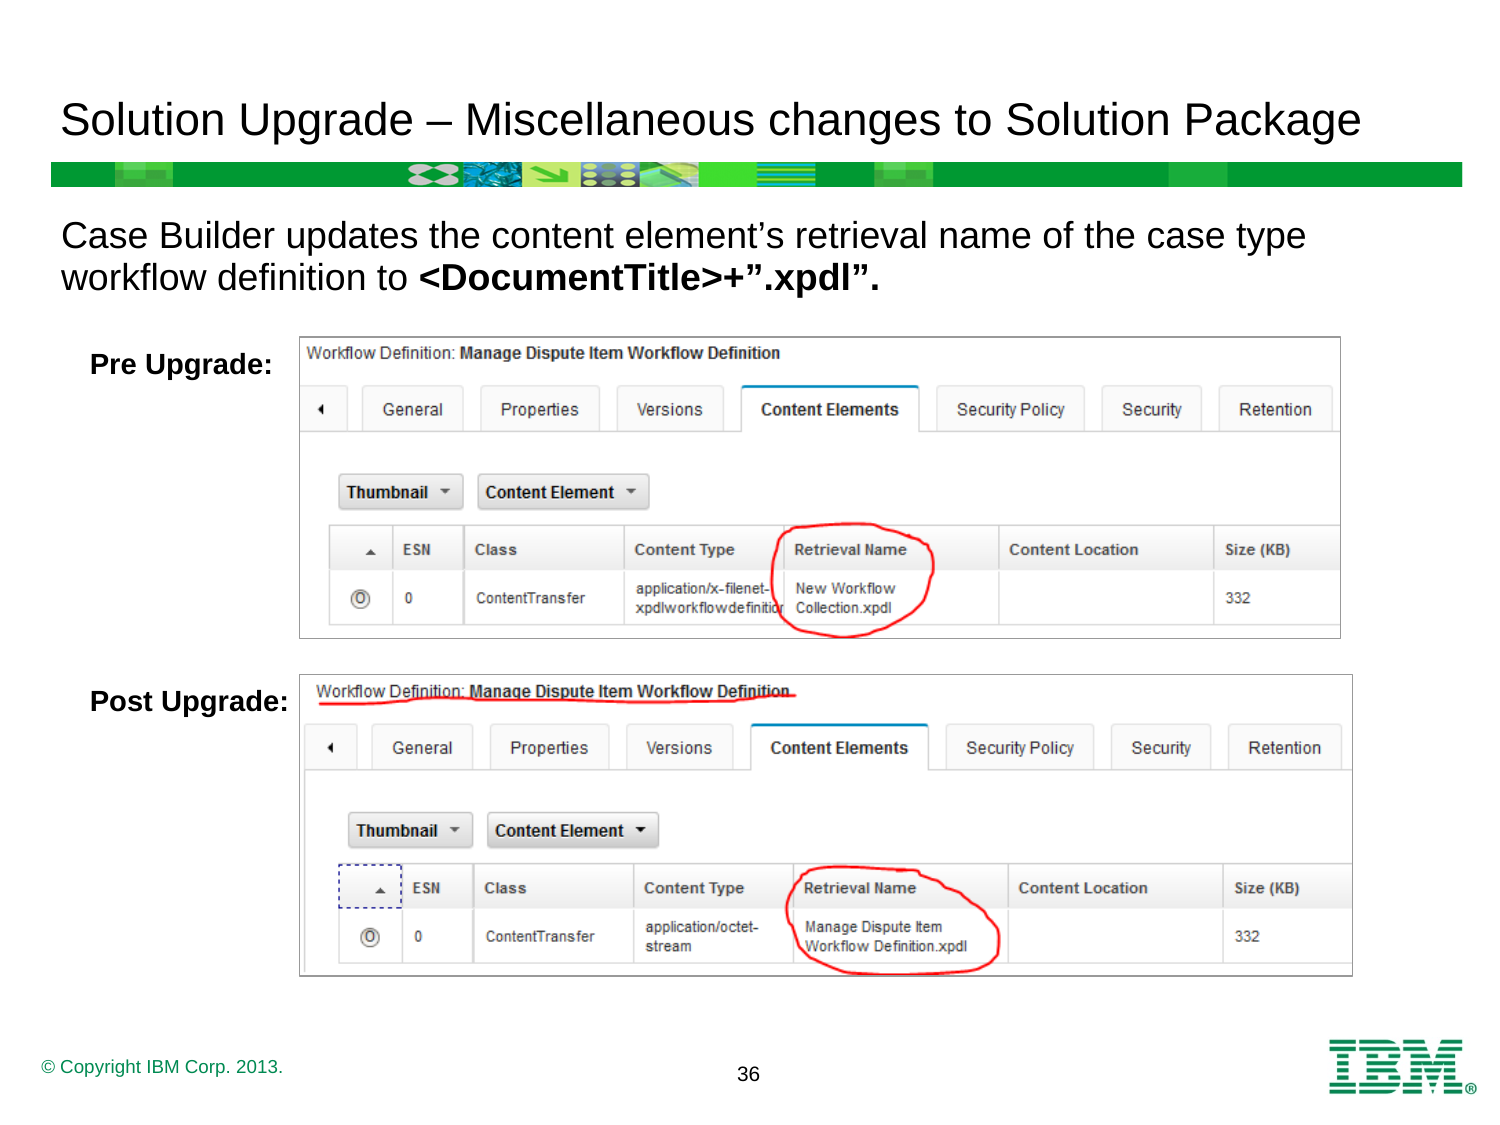

# Solution Upgrade – Miscellaneous changes to Solution Package
Case Builder updates the content element’s retrieval name of the case type workflow definition to <DocumentTitle>+”.xpdl”.
Pre Upgrade:
Post Upgrade:
36